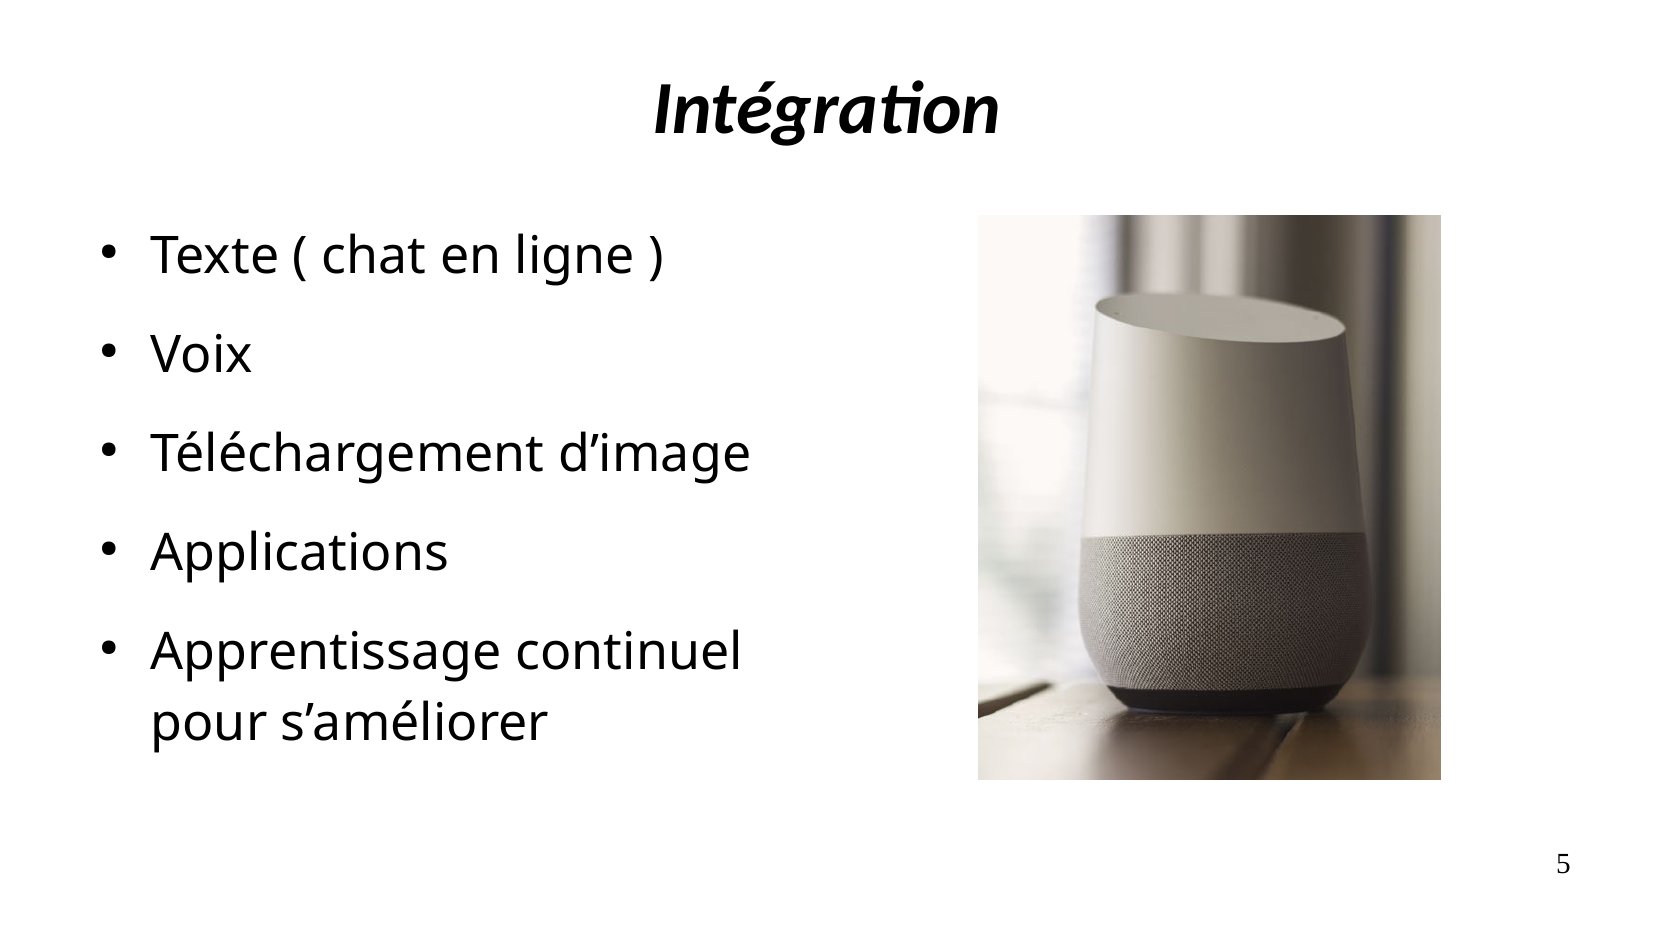

# Intégration
Texte ( chat en ligne )
Voix
Téléchargement d’image
Applications
Apprentissage continuel pour s’améliorer
5